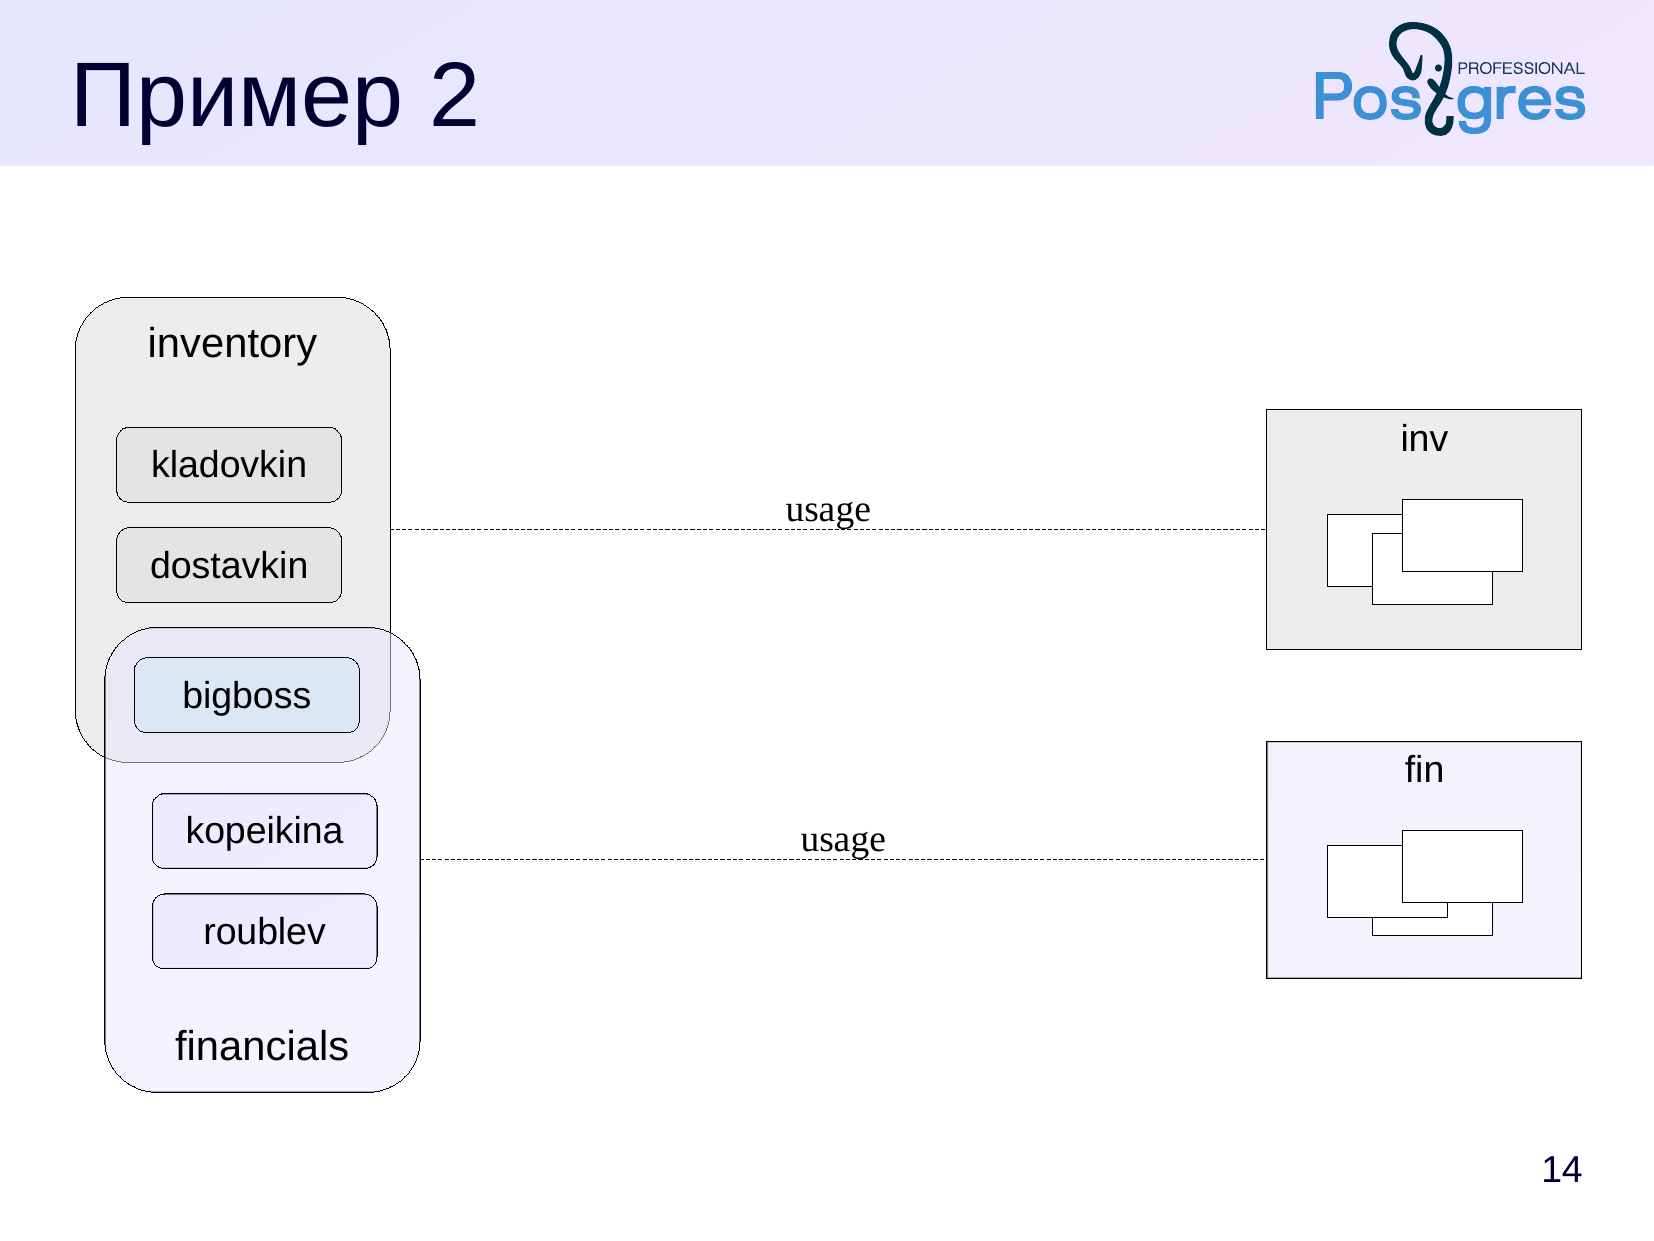

# Пример 2
inventory
inv
kladovkin
dostavkin
financials
bigboss
fin
kopeikina
roublev